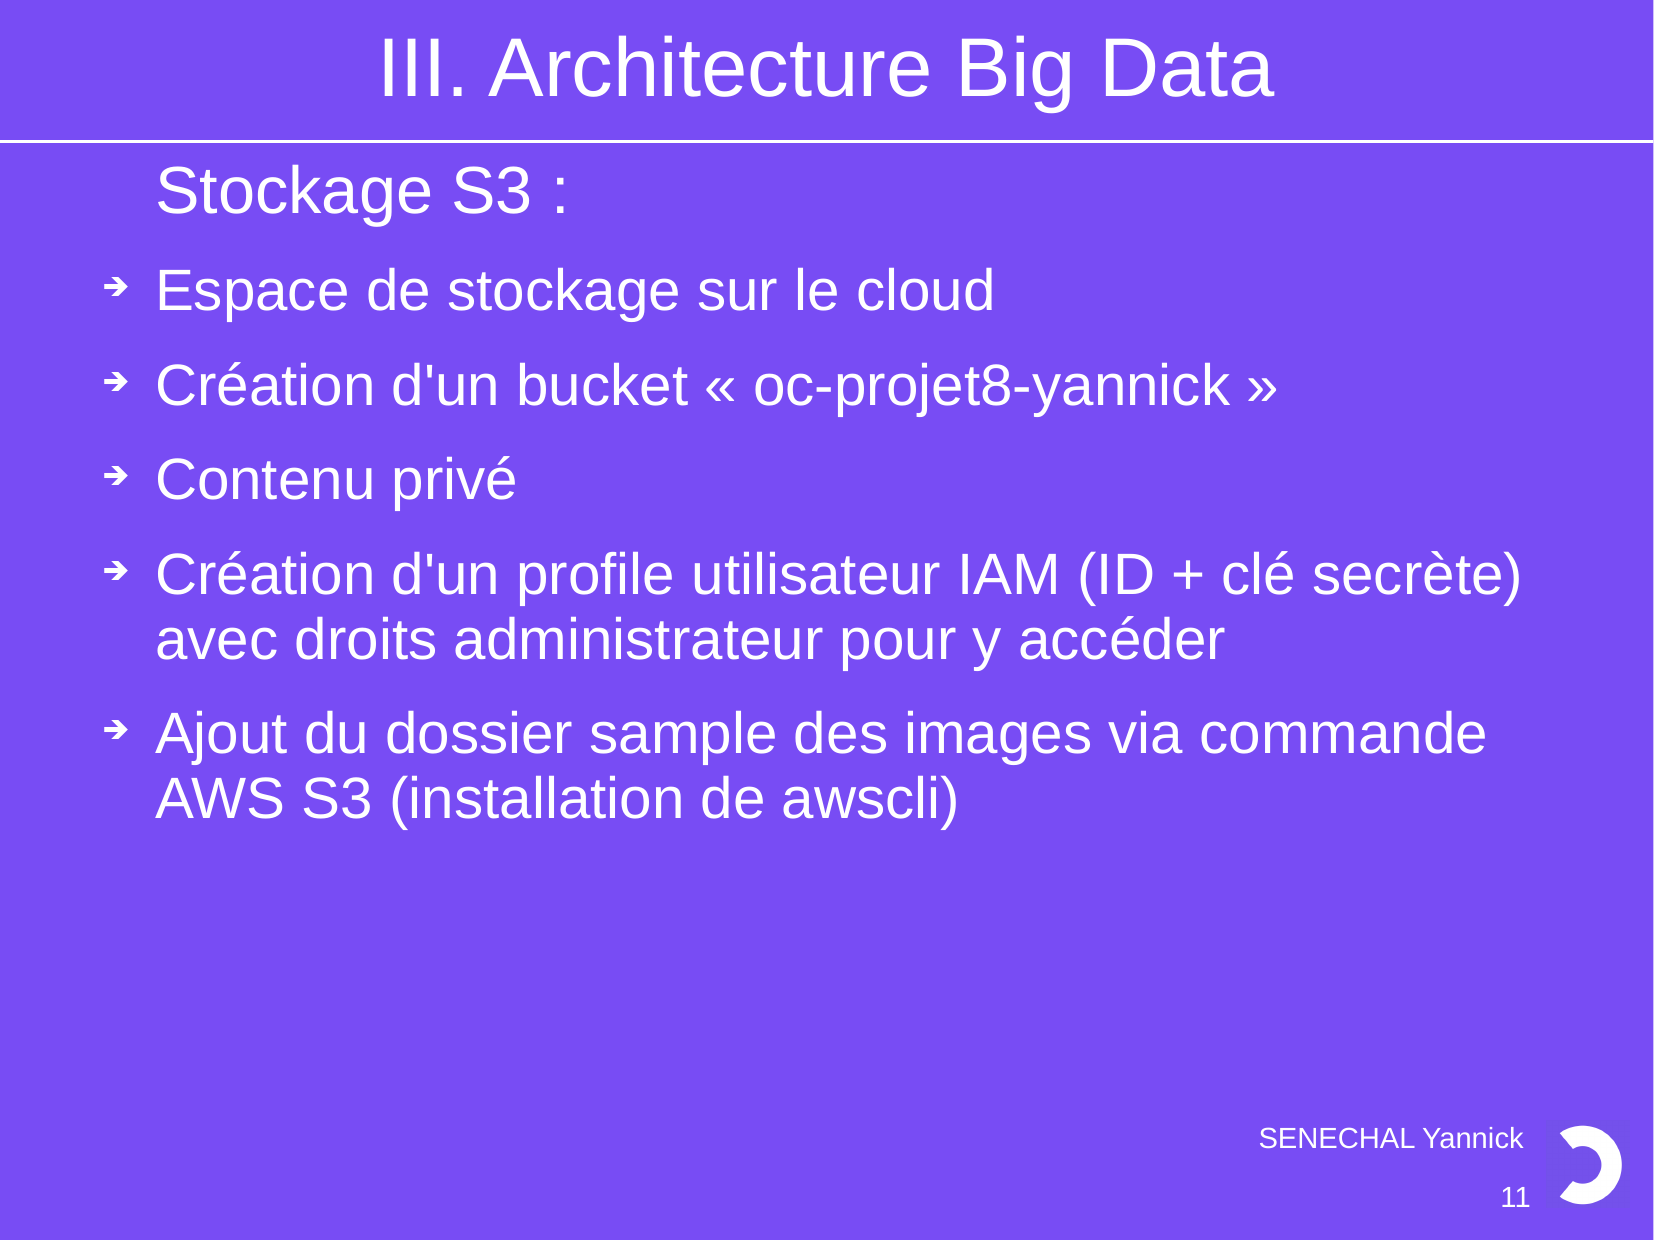

# III. Architecture Big Data
Stockage S3 :
Espace de stockage sur le cloud
Création d'un bucket « oc-projet8-yannick »
Contenu privé
Création d'un profile utilisateur IAM (ID + clé secrète) avec droits administrateur pour y accéder
Ajout du dossier sample des images via commande AWS S3 (installation de awscli)
SENECHAL Yannick
11